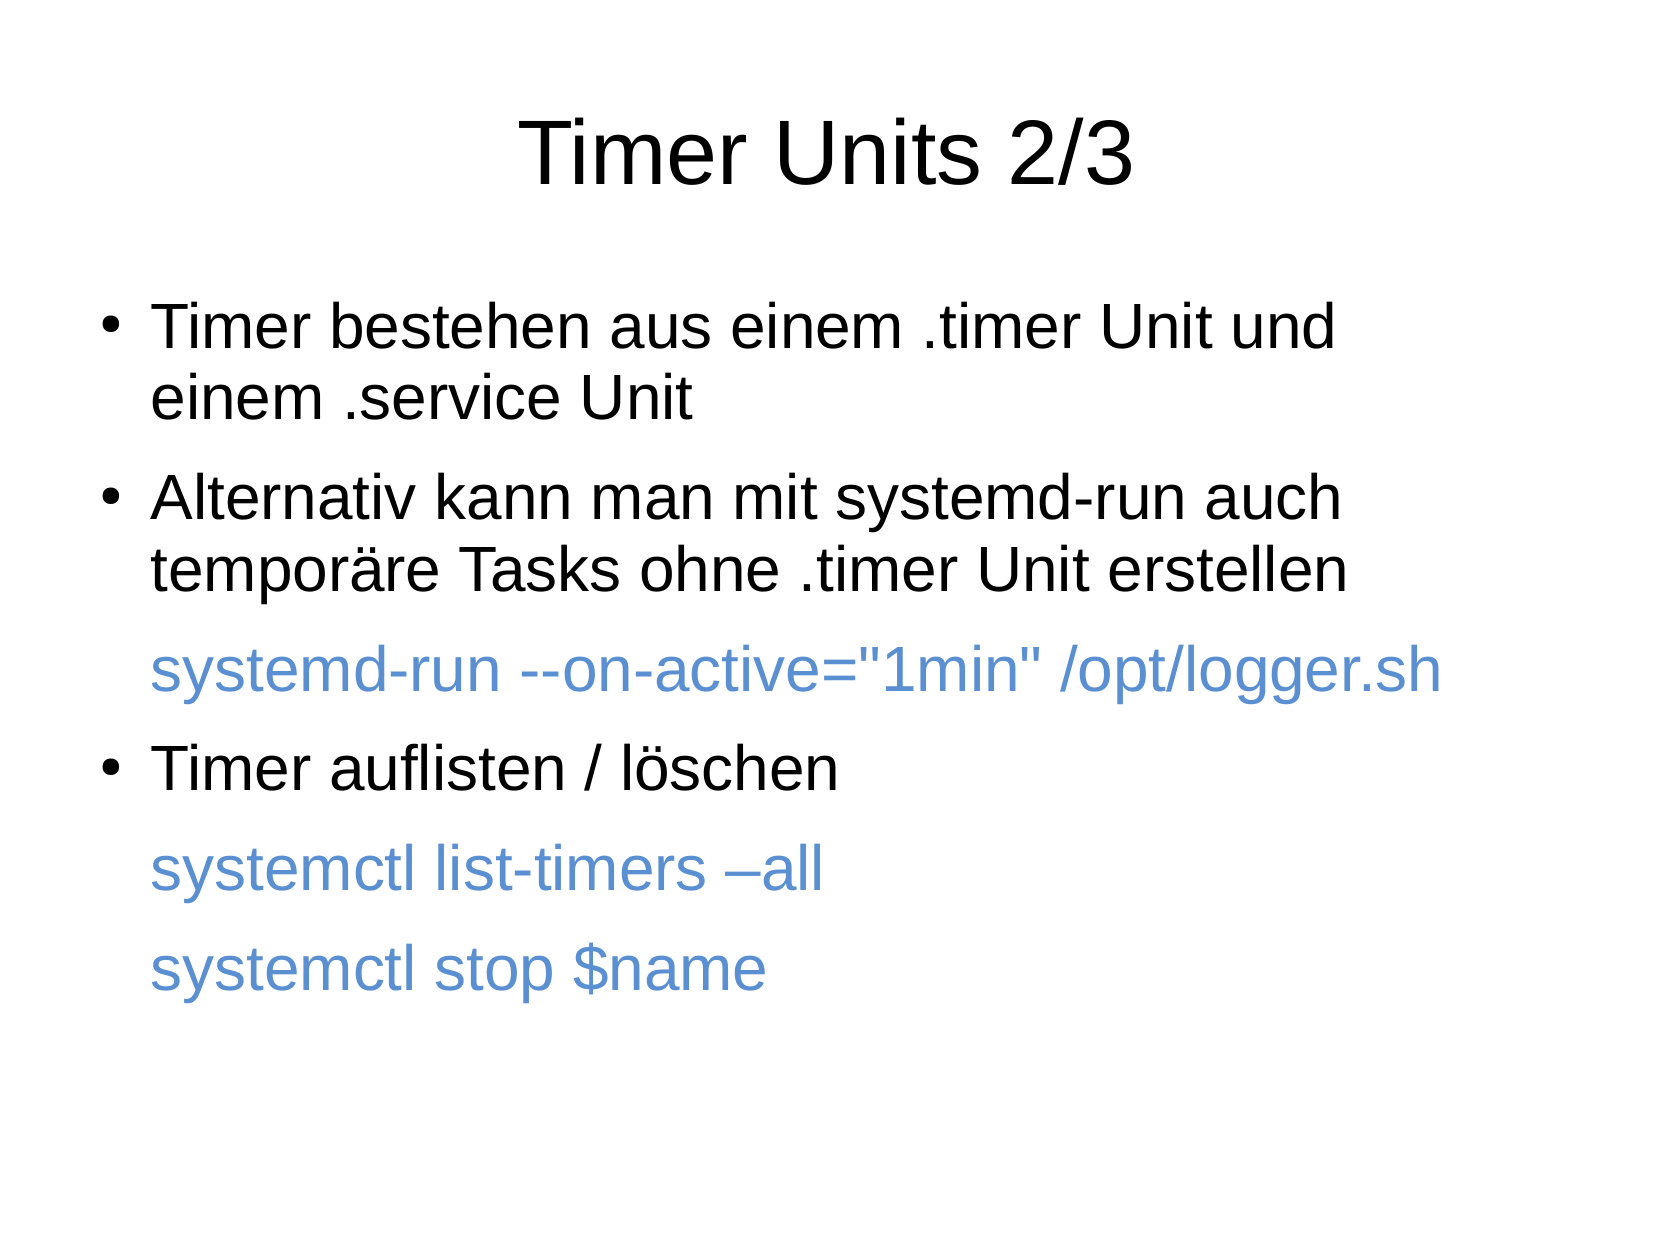

# Timer Units 2/3
Timer bestehen aus einem .timer Unit und einem .service Unit
Alternativ kann man mit systemd-run auch temporäre Tasks ohne .timer Unit erstellen
systemd-run --on-active="1min" /opt/logger.sh
Timer auflisten / löschen
systemctl list-timers –all
systemctl stop $name